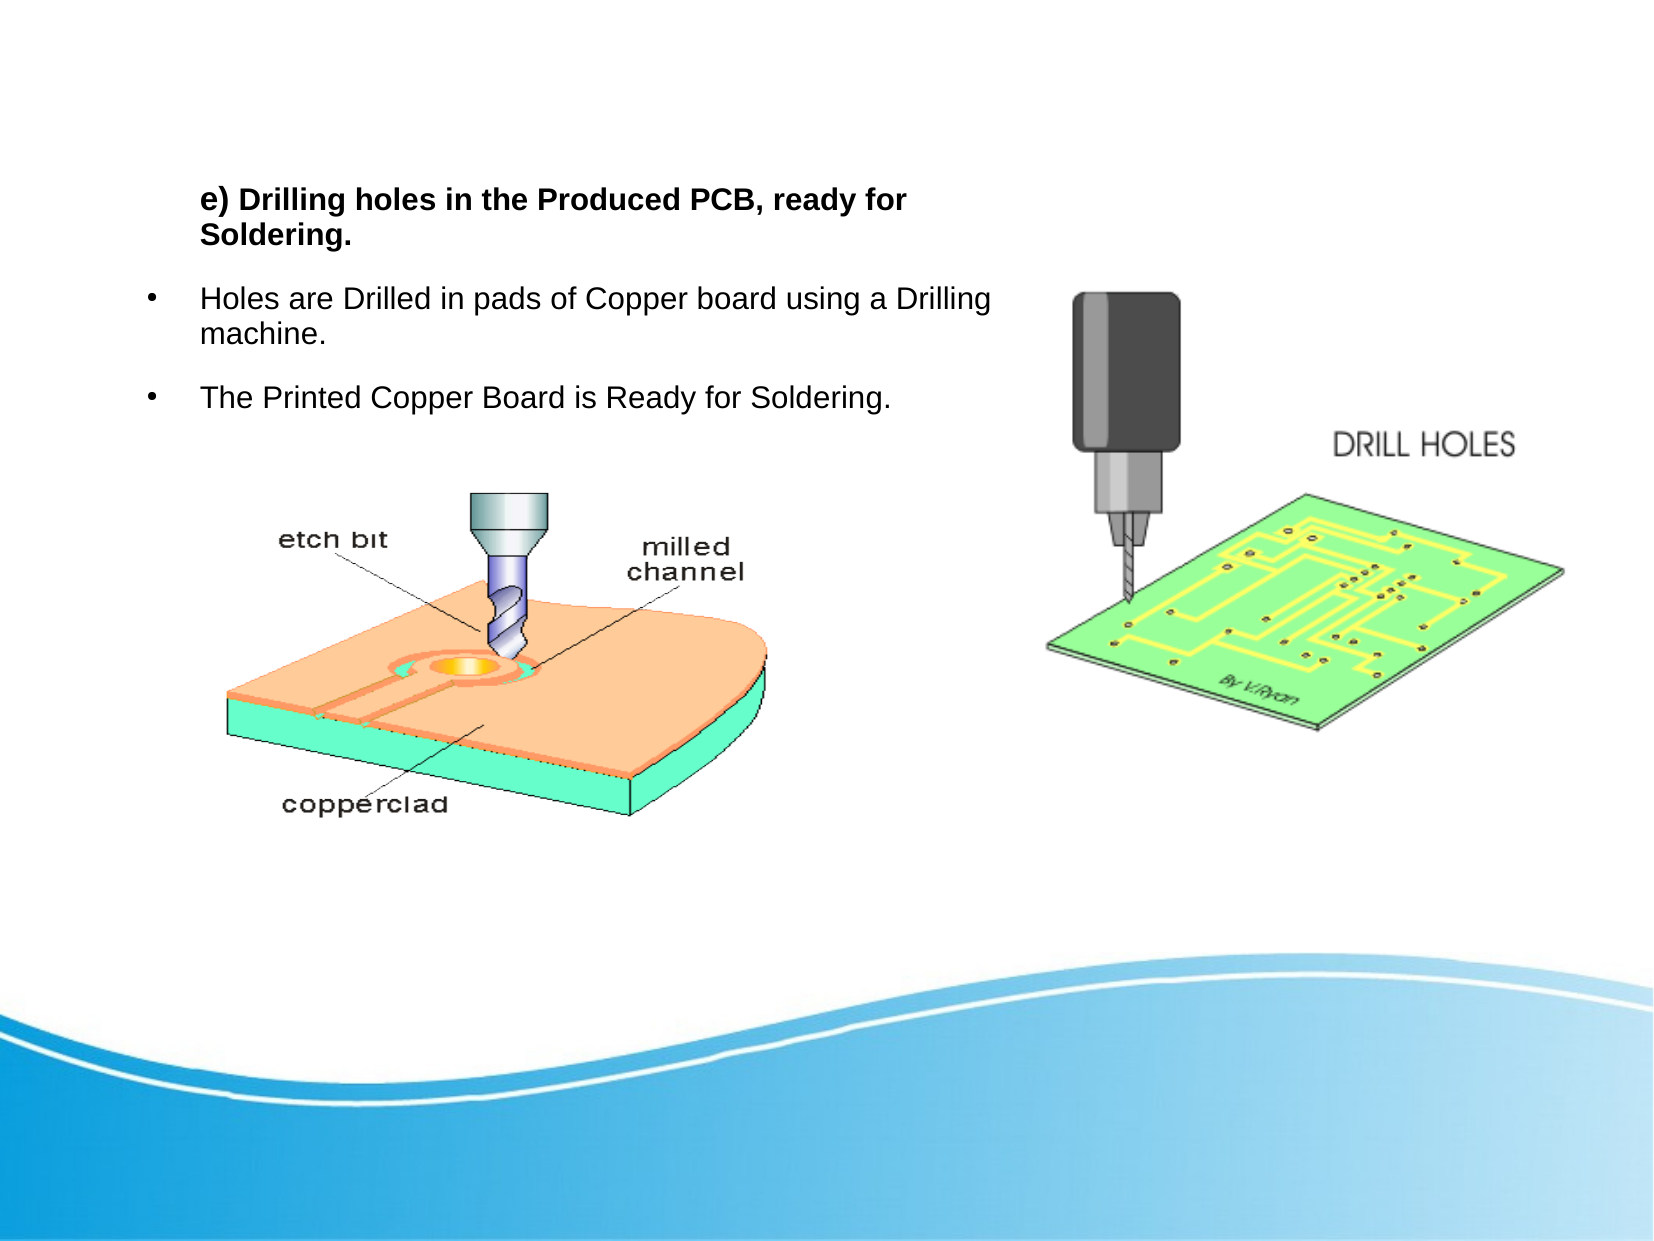

# e) Drilling holes in the Produced PCB, ready for Soldering.
Holes are Drilled in pads of Copper board using a Drilling machine.
The Printed Copper Board is Ready for Soldering.